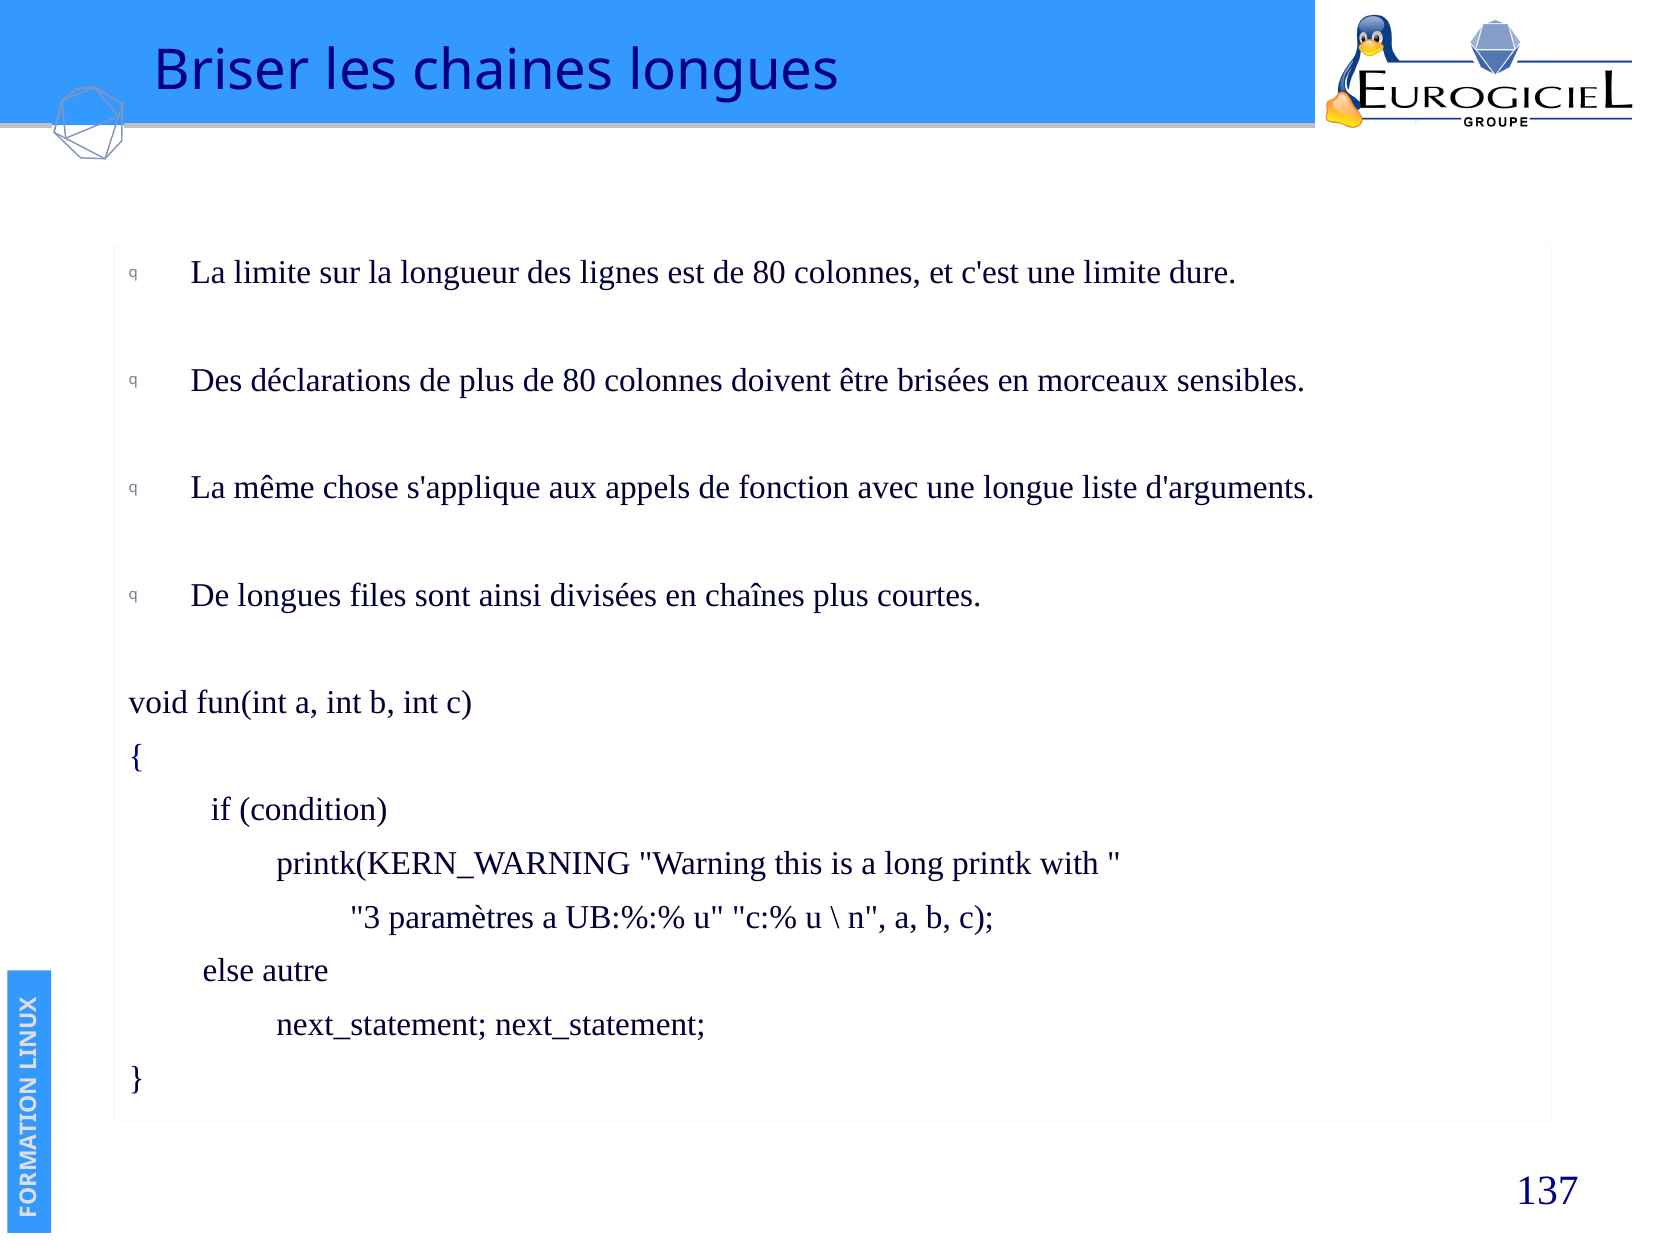

# Briser les chaines longues
La limite sur la longueur des lignes est de 80 colonnes, et c'est une limite dure.
Des déclarations de plus de 80 colonnes doivent être brisées en morceaux sensibles.
La même chose s'applique aux appels de fonction avec une longue liste d'arguments.
De longues files sont ainsi divisées en chaînes plus courtes.
void fun(int a, int b, int c)
{
	 if (condition)
		printk(KERN_WARNING "Warning this is a long printk with "
			"3 paramètres a UB:%:% u" "c:% u \ n", a, b, c);
	else autre
		next_statement; next_statement;
}